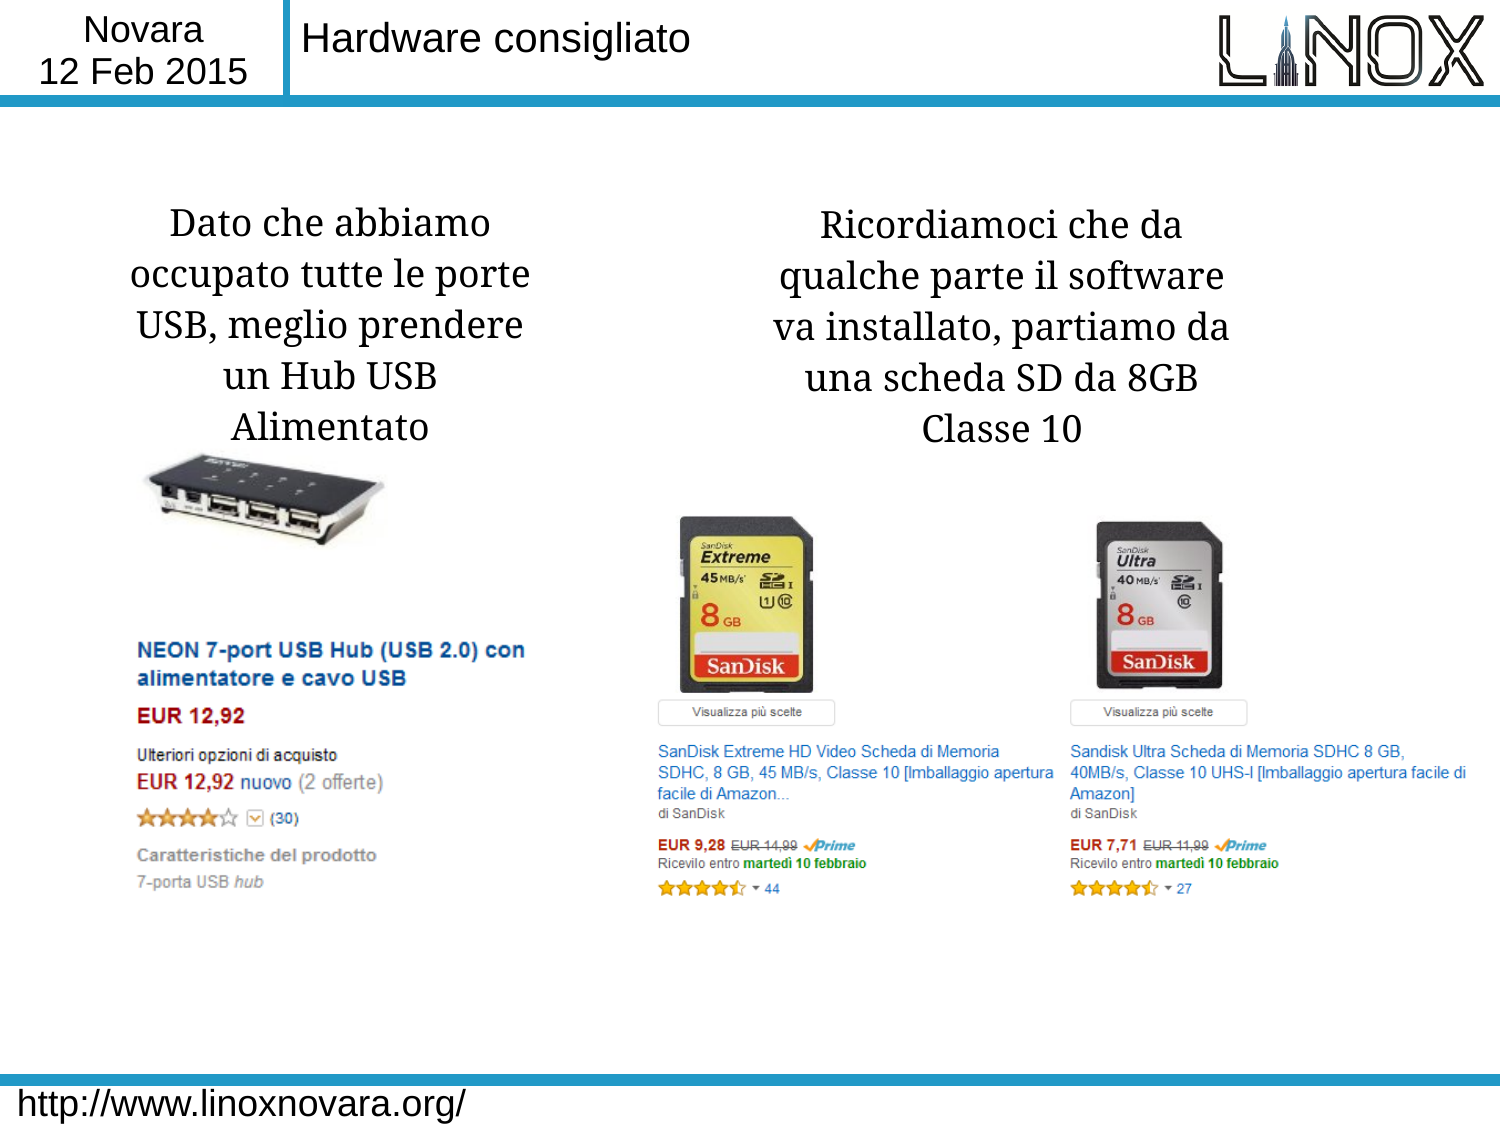

# Hardware consigliato
Dato che abbiamo occupato tutte le porte USB, meglio prendere un Hub USB Alimentato
Ricordiamoci che da qualche parte il software va installato, partiamo da una scheda SD da 8GB Classe 10